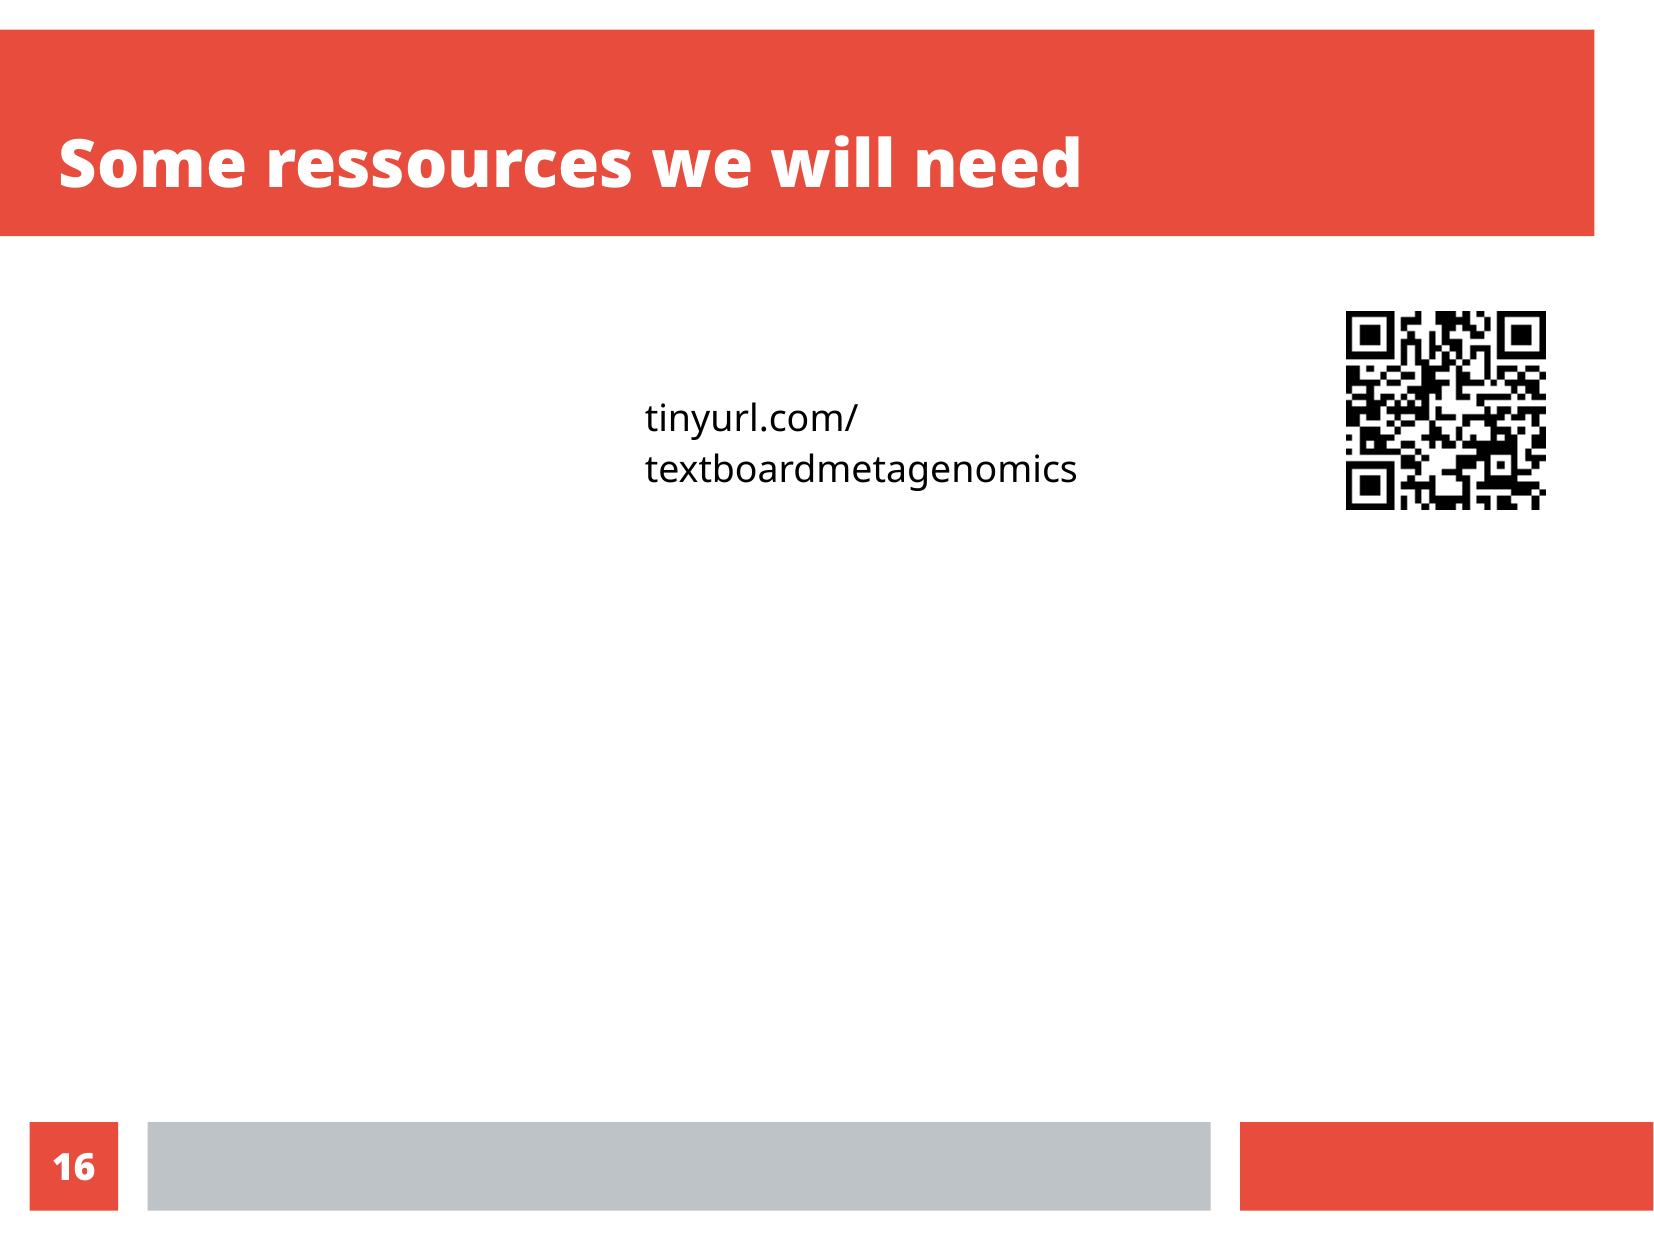

# Some ressources we will need
tinyurl.com/textboardmetagenomics
16